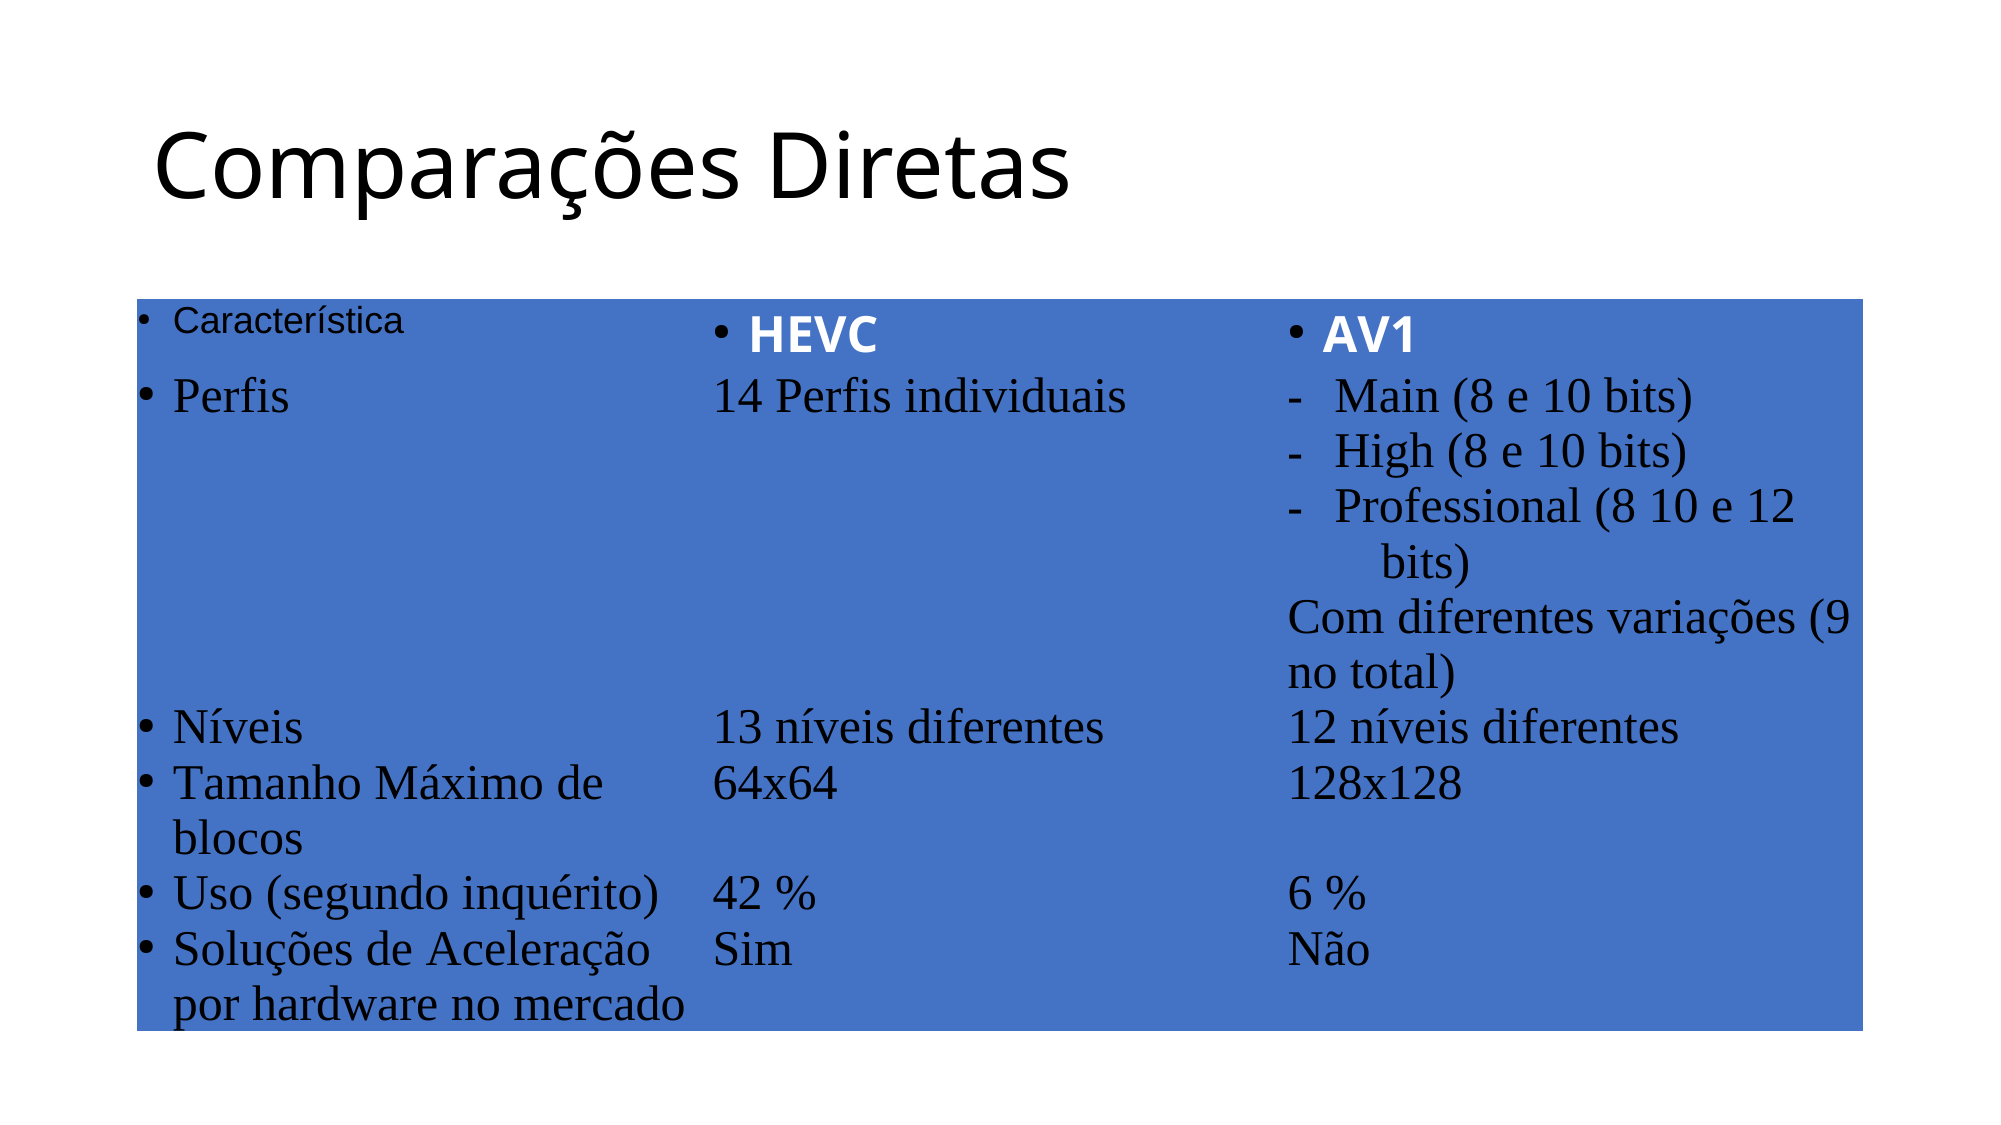

# Comparações Diretas
| Característica | HEVC | AV1 |
| --- | --- | --- |
| Perfis | 14 Perfis individuais | Main (8 e 10 bits) High (8 e 10 bits) Professional (8 10 e 12 bits) Com diferentes variações (9 no total) |
| Níveis | 13 níveis diferentes | 12 níveis diferentes |
| Tamanho Máximo de blocos | 64x64 | 128x128 |
| Uso (segundo inquérito) | 42 % | 6 % |
| Soluções de Aceleração por hardware no mercado | Sim | Não |